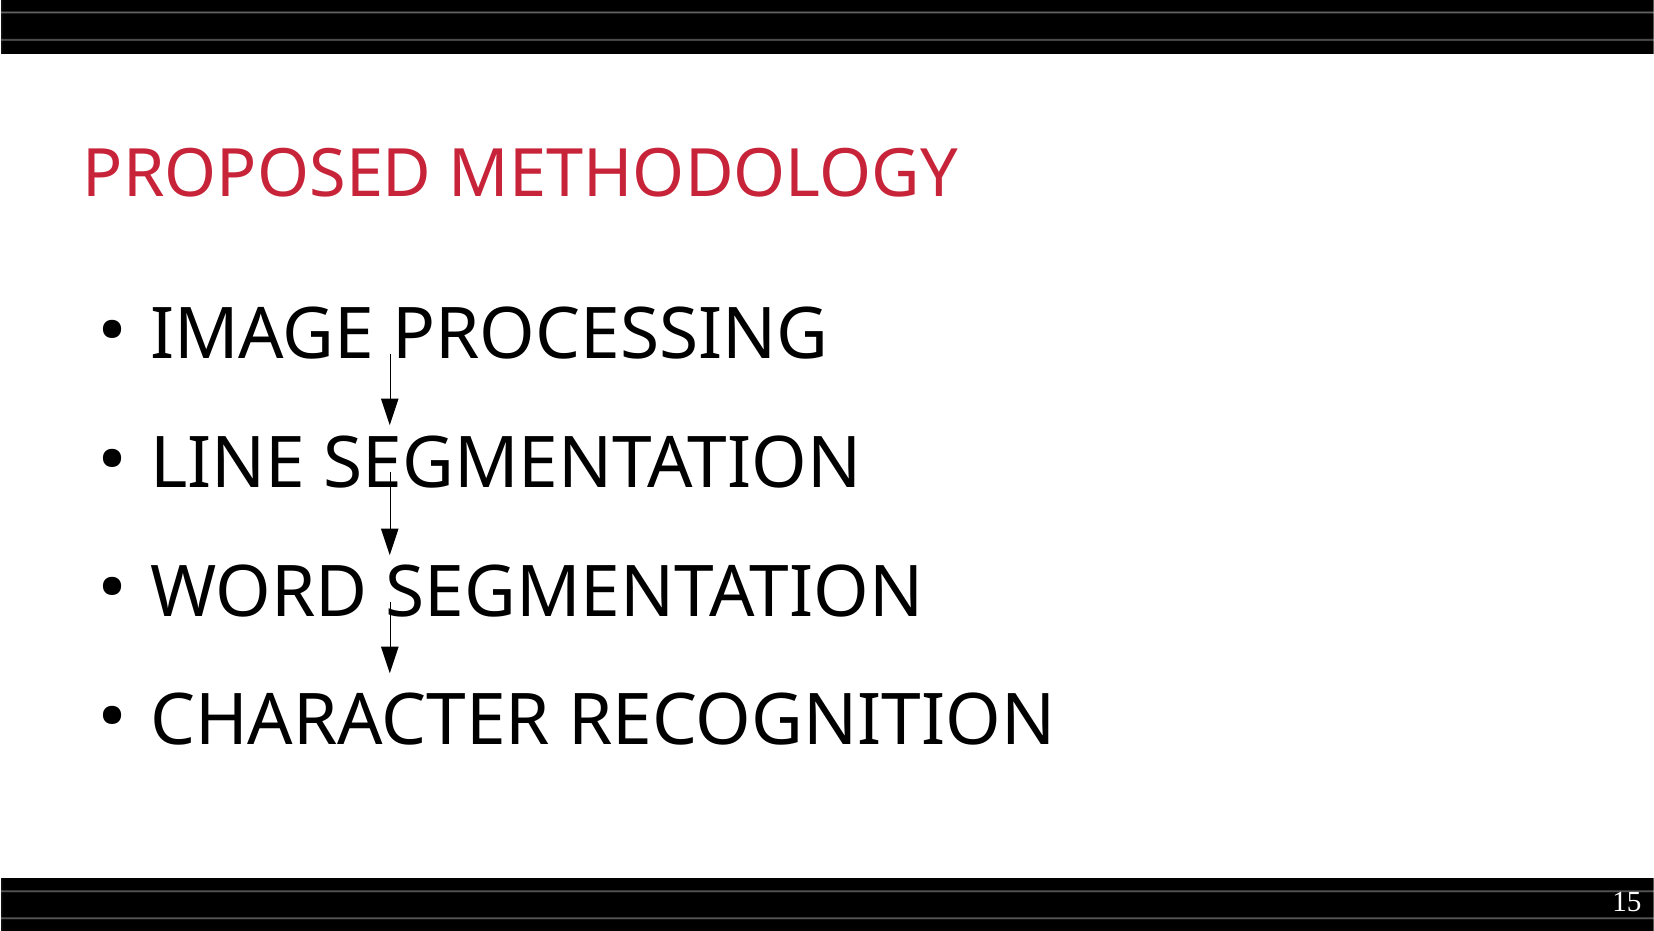

# PROPOSED METHODOLOGY
IMAGE PROCESSING
LINE SEGMENTATION
WORD SEGMENTATION
CHARACTER RECOGNITION